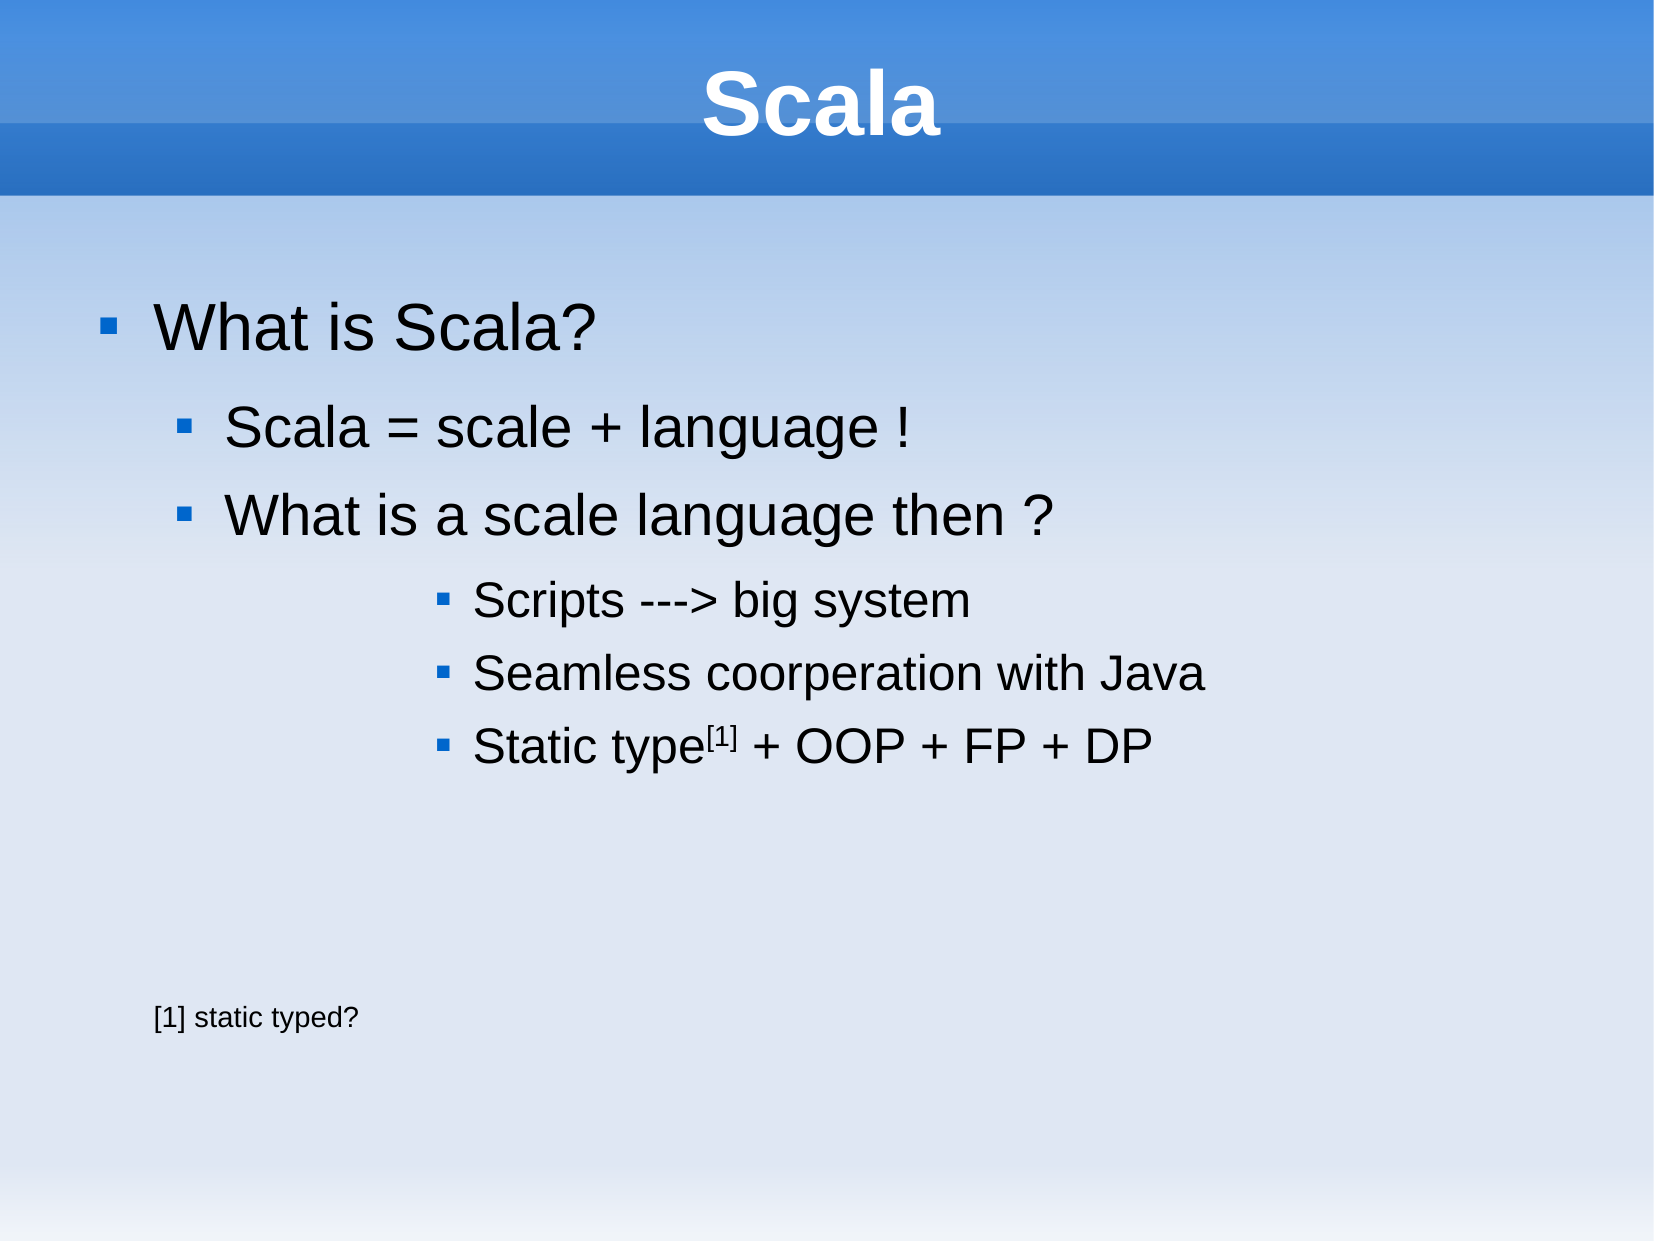

# Scala
What is Scala?
Scala = scale + language !
What is a scale language then ?
Scripts ---> big system
Seamless coorperation with Java
Static type[1] + OOP + FP + DP
[1] static typed?